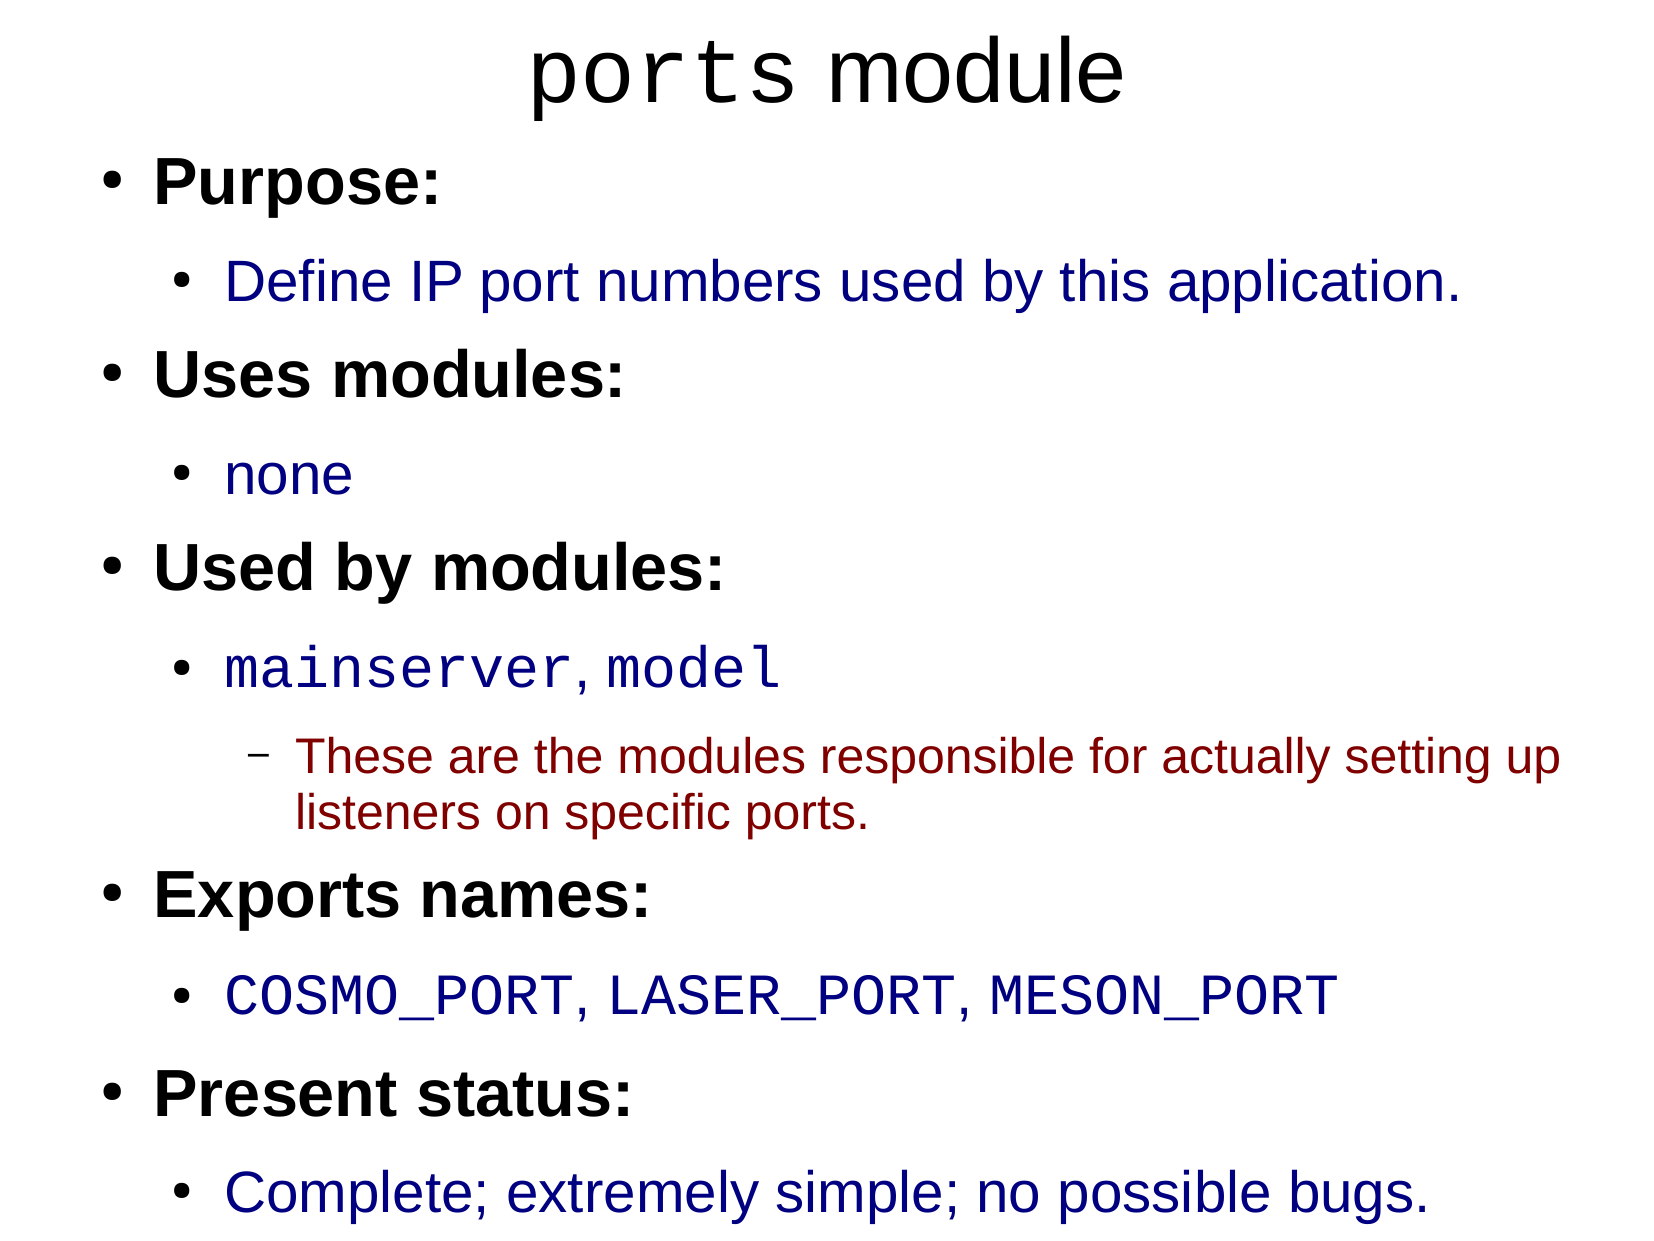

# ports module
Purpose:
Define IP port numbers used by this application.
Uses modules:
none
Used by modules:
mainserver, model
These are the modules responsible for actually setting up listeners on specific ports.
Exports names:
COSMO_PORT, LASER_PORT, MESON_PORT
Present status:
Complete; extremely simple; no possible bugs.